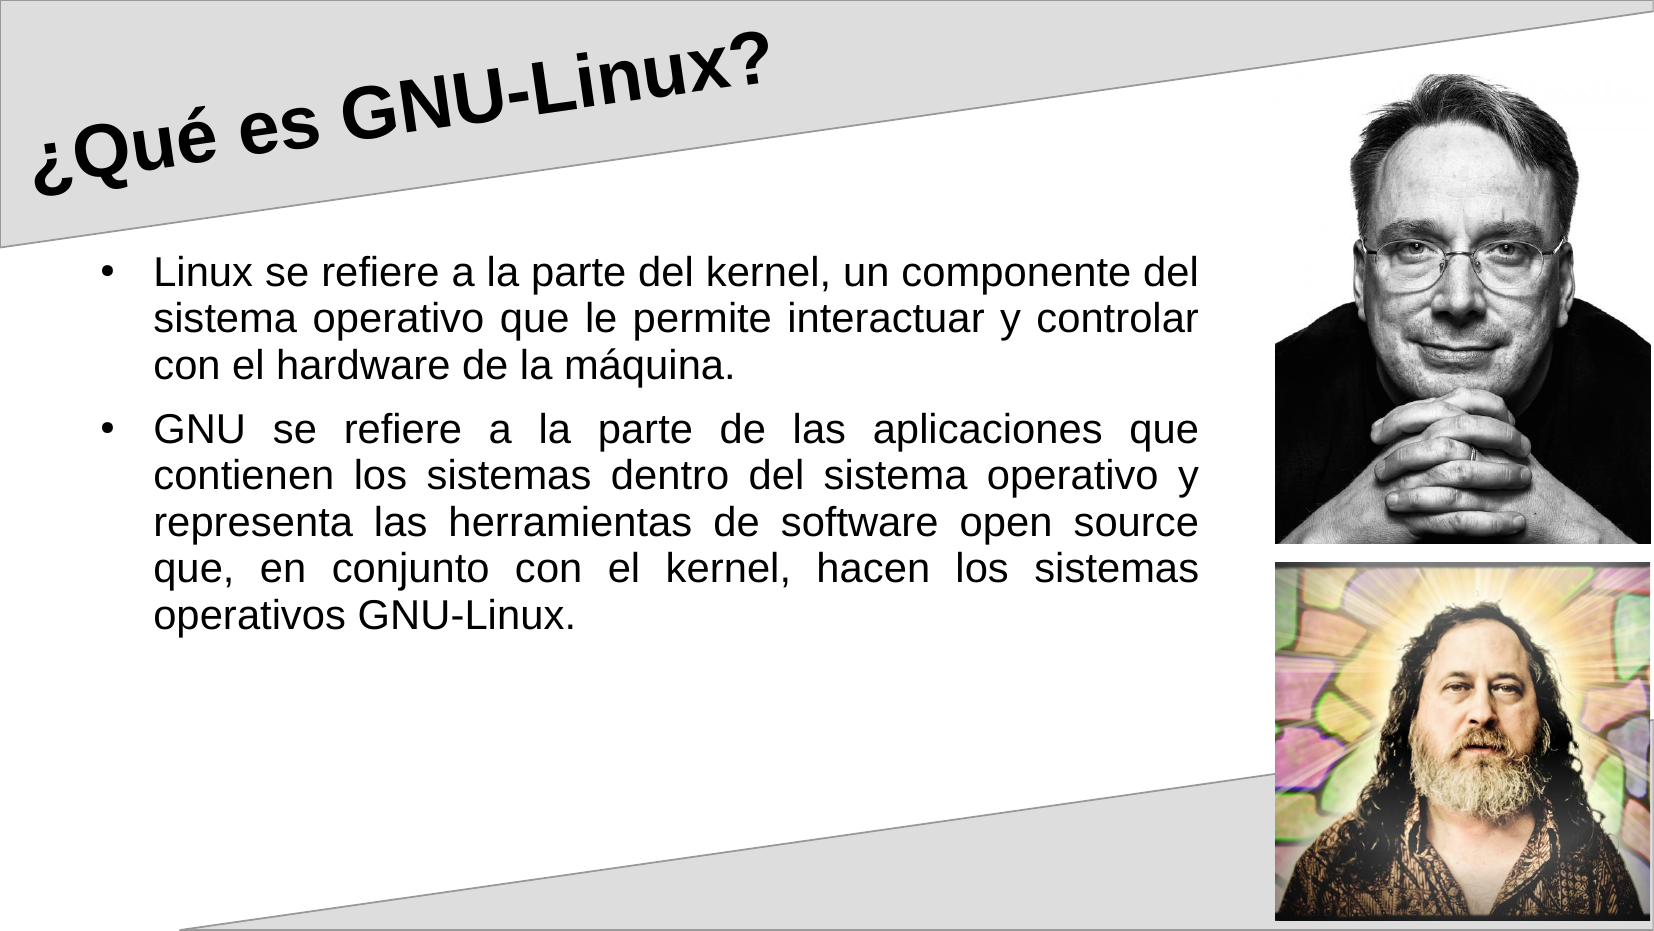

# ¿Qué es GNU-Linux?
Linux se refiere a la parte del kernel, un componente del sistema operativo que le permite interactuar y controlar con el hardware de la máquina.
GNU se refiere a la parte de las aplicaciones que contienen los sistemas dentro del sistema operativo y representa las herramientas de software open source que, en conjunto con el kernel, hacen los sistemas operativos GNU-Linux.
2